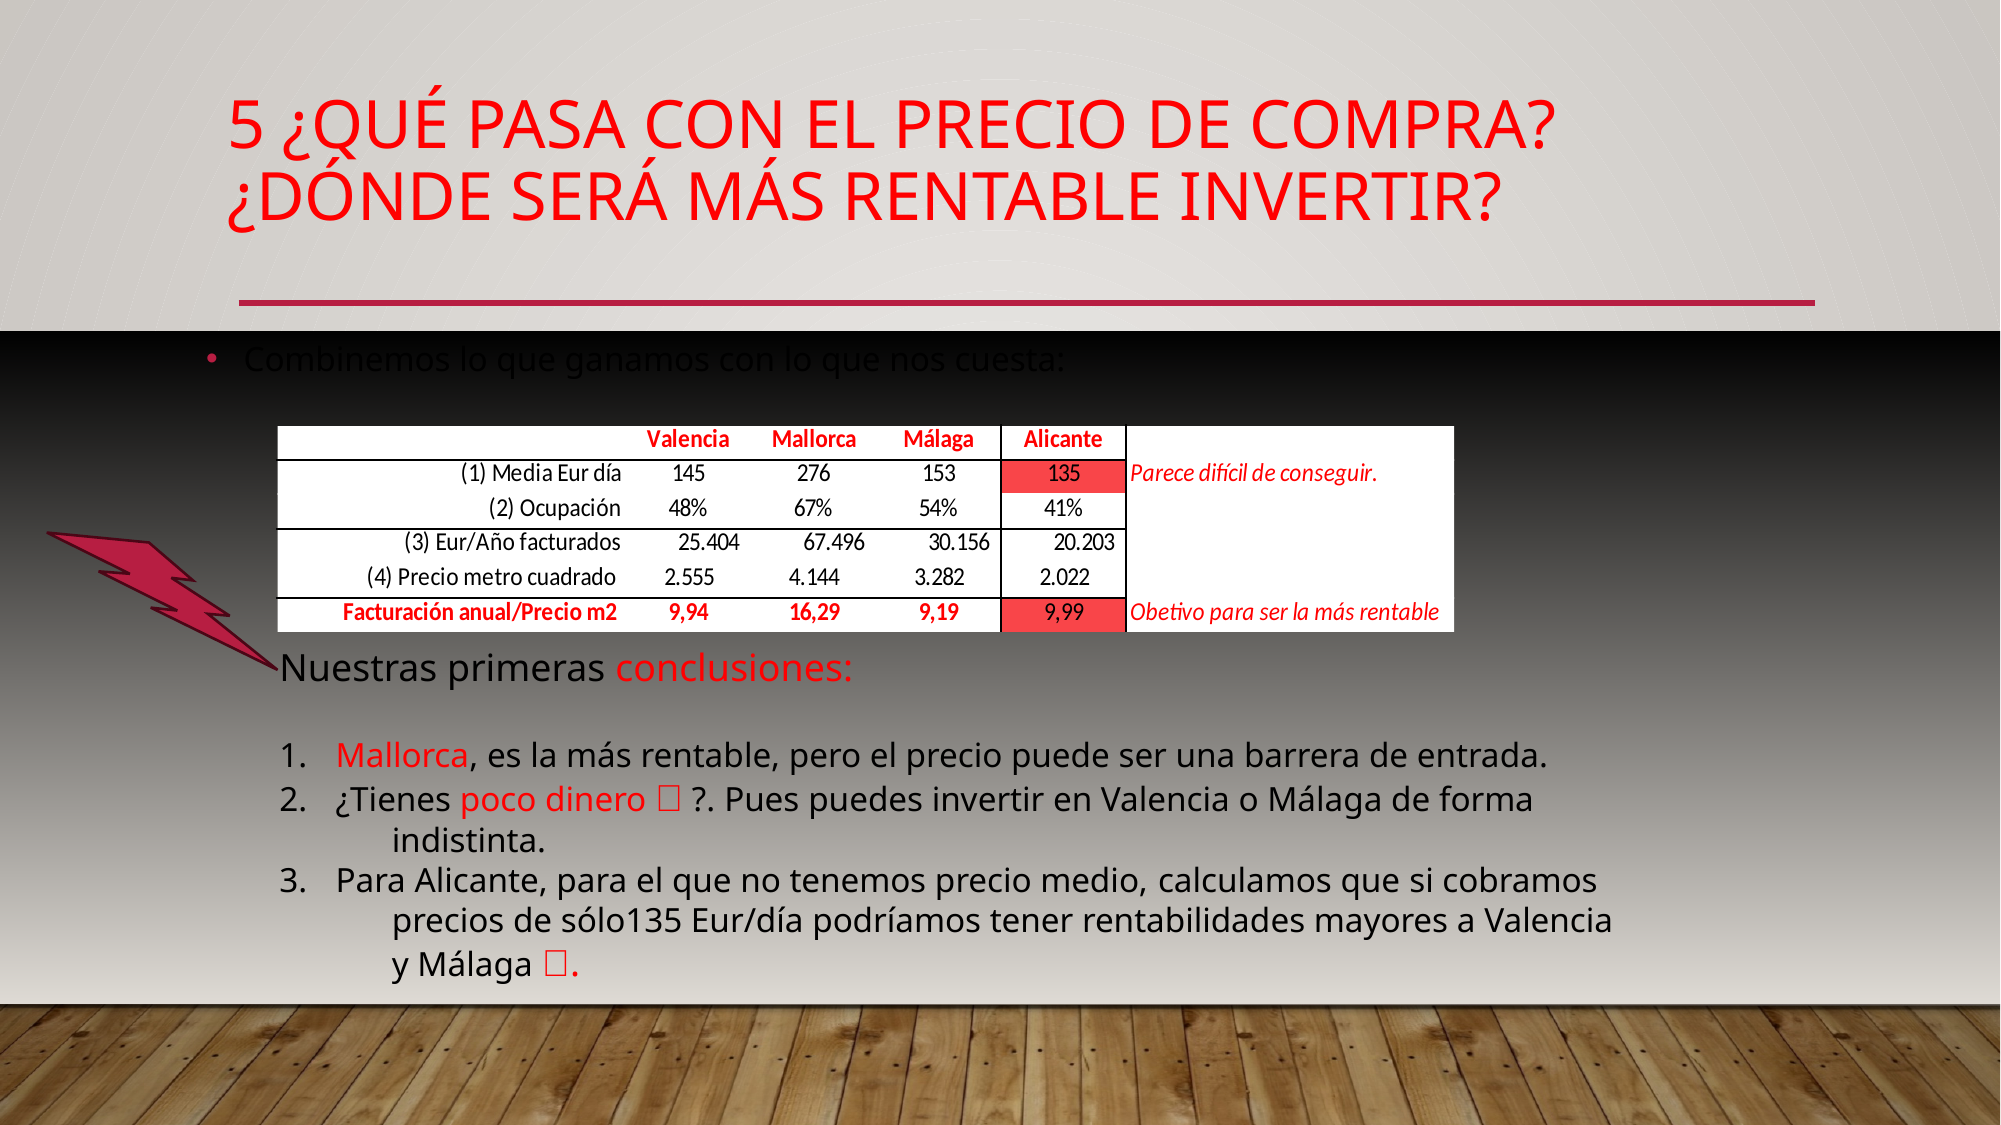

# 5 ¿qué pasa con el precio de compra? ¿dónde será más rentable invertir?
Combinemos lo que ganamos con lo que nos cuesta:
Nuestras primeras conclusiones:
Mallorca, es la más rentable, pero el precio puede ser una barrera de entrada.
¿Tienes poco dinero  ?. Pues puedes invertir en Valencia o Málaga de forma indistinta.
Para Alicante, para el que no tenemos precio medio, calculamos que si cobramos precios de sólo135 Eur/día podríamos tener rentabilidades mayores a Valencia y Málaga .